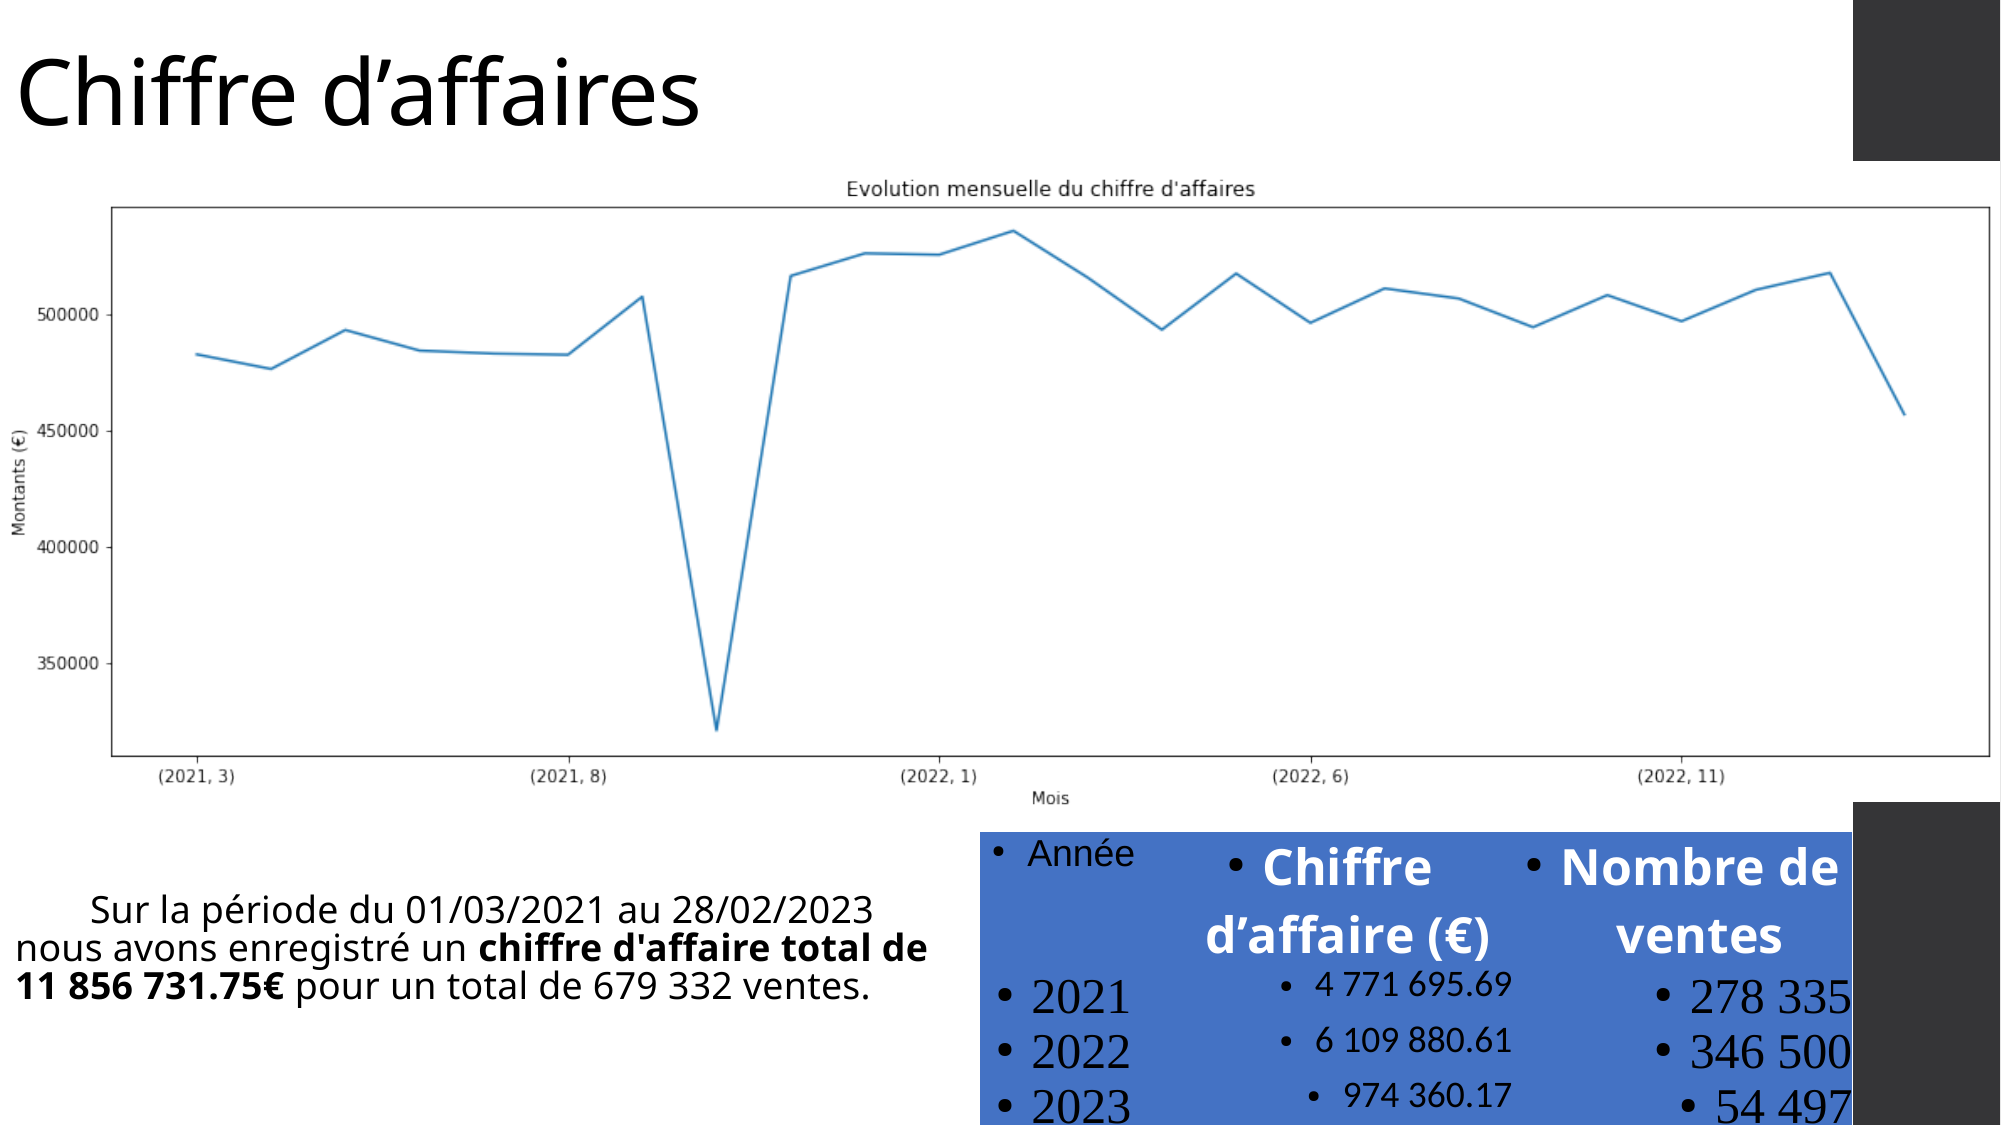

# Chiffre d’affaires
| Année | Chiffre d’affaire (€) | Nombre de ventes |
| --- | --- | --- |
| 2021 | 4 771 695.69 | 278 335 |
| 2022 | 6 109 880.61 | 346 500 |
| 2023 | 974 360.17 | 54 497 |
	Sur la période du 01/03/2021 au 28/02/2023 nous avons enregistré un chiffre d'affaire total de 11 856 731.75€ pour un total de 679 332 ventes.